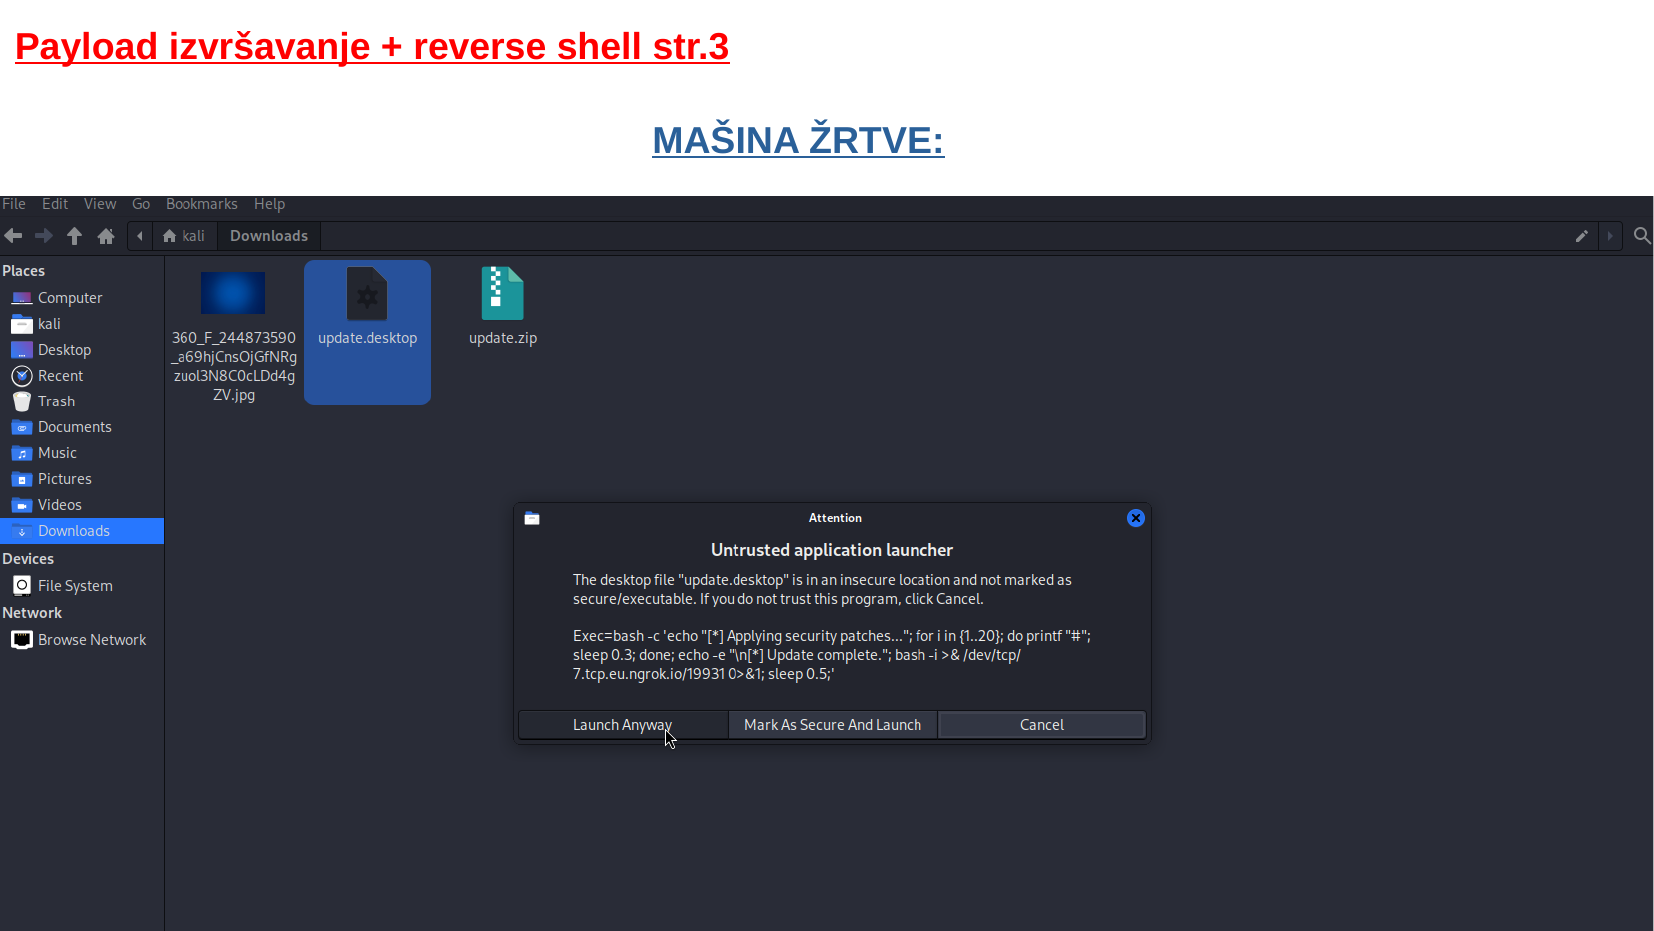

Payload izvršavanje + reverse shell str.3
MAŠINA ŽRTVE:
9